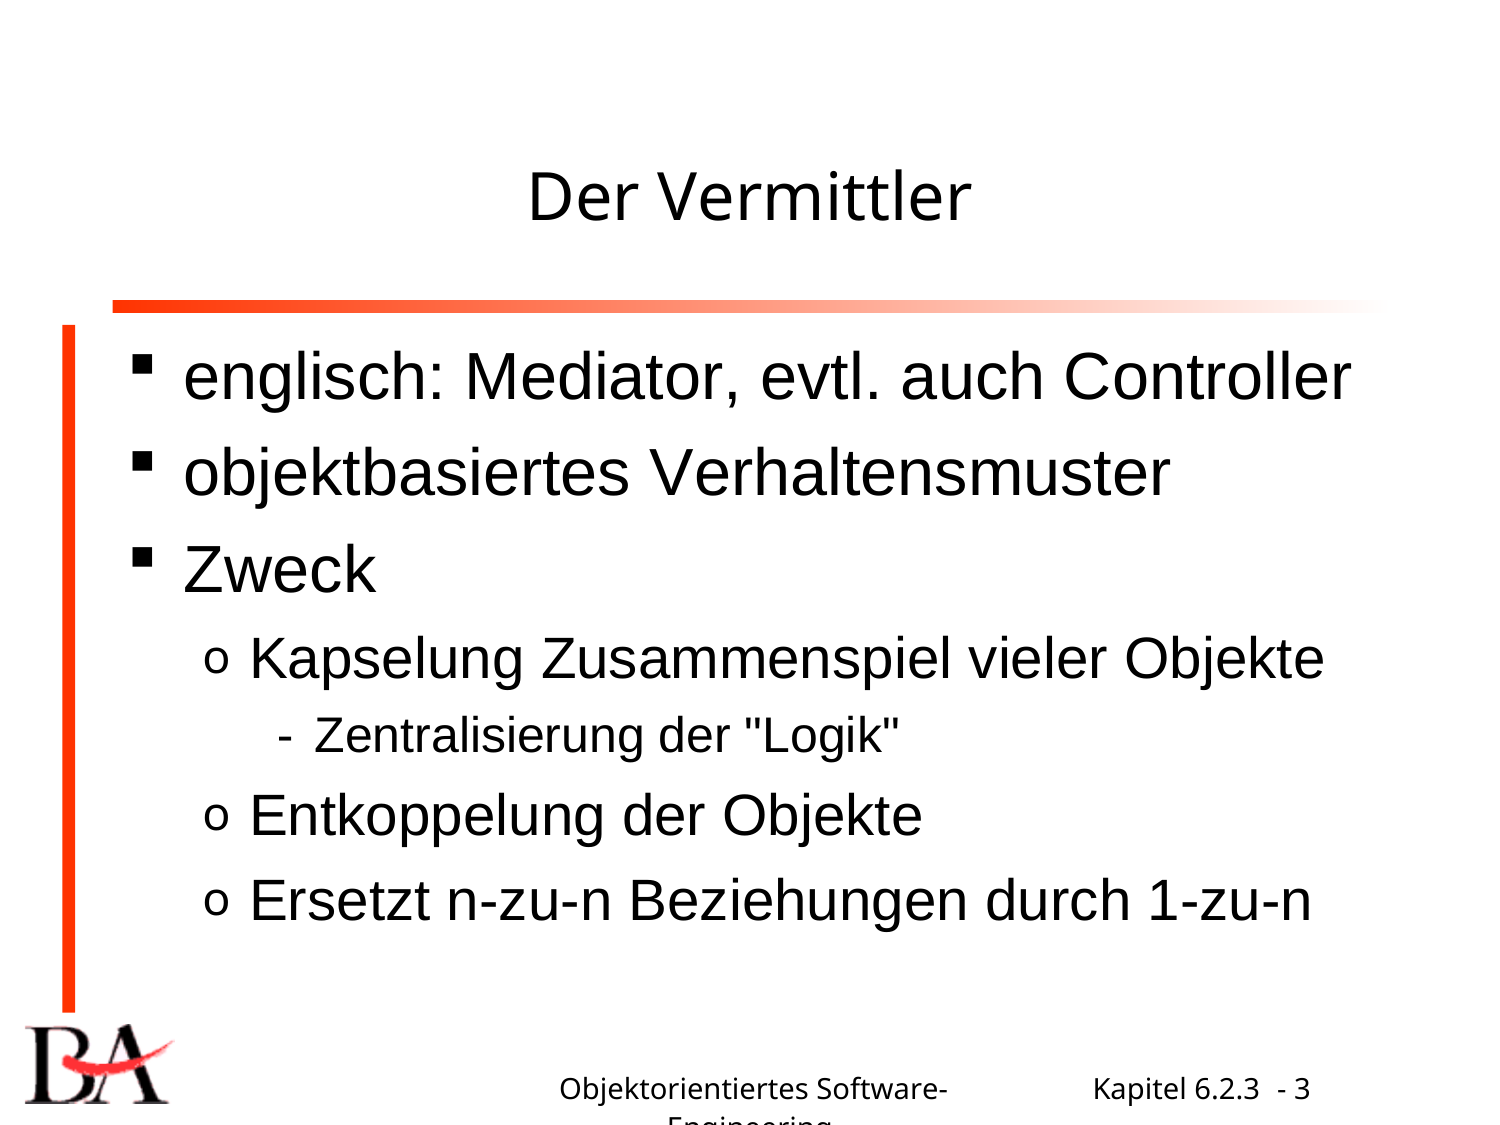

# Der Vermittler
englisch: Mediator, evtl. auch Controller
objektbasiertes Verhaltensmuster
Zweck
Kapselung Zusammenspiel vieler Objekte
Zentralisierung der "Logik"
Entkoppelung der Objekte
Ersetzt n-zu-n Beziehungen durch 1-zu-n
3